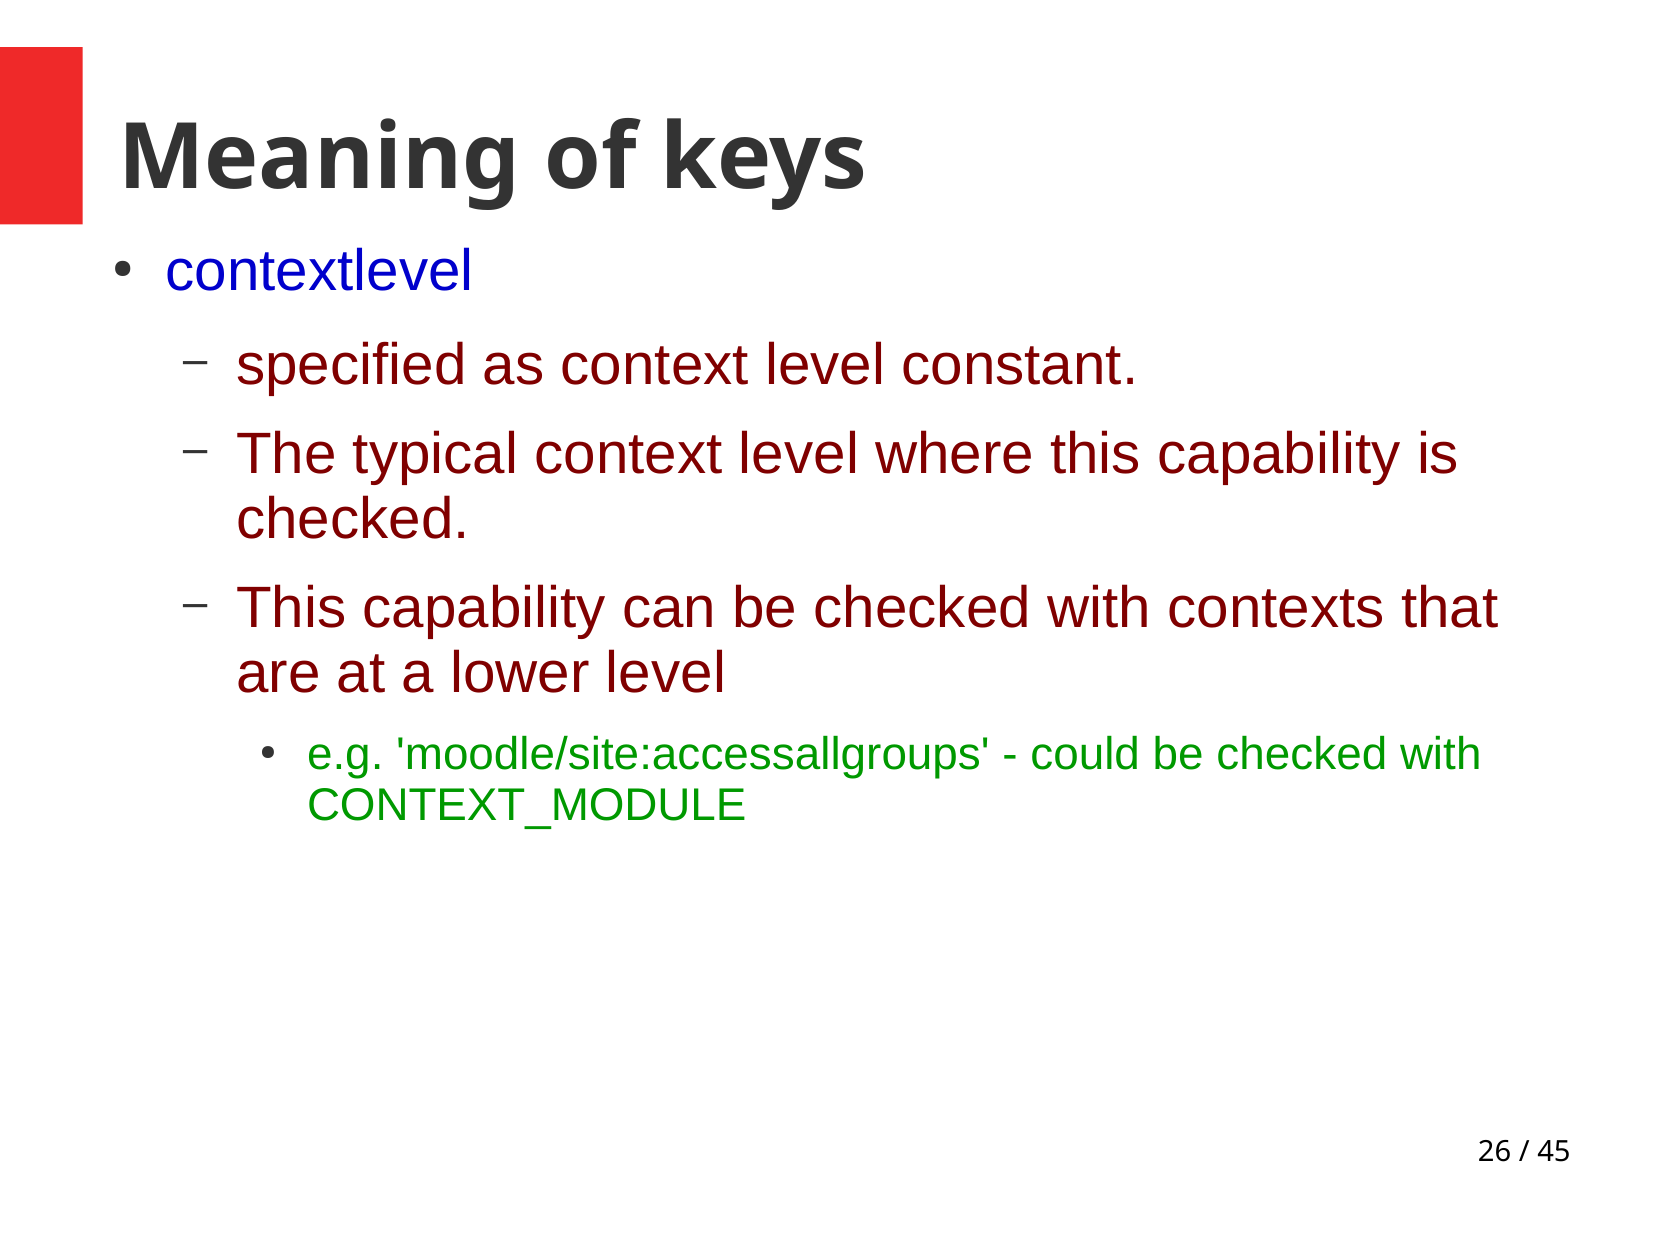

# Meaning of keys
contextlevel
specified as context level constant.
The typical context level where this capability is checked.
This capability can be checked with contexts that are at a lower level
e.g. 'moodle/site:accessallgroups' - could be checked with CONTEXT_MODULE
26